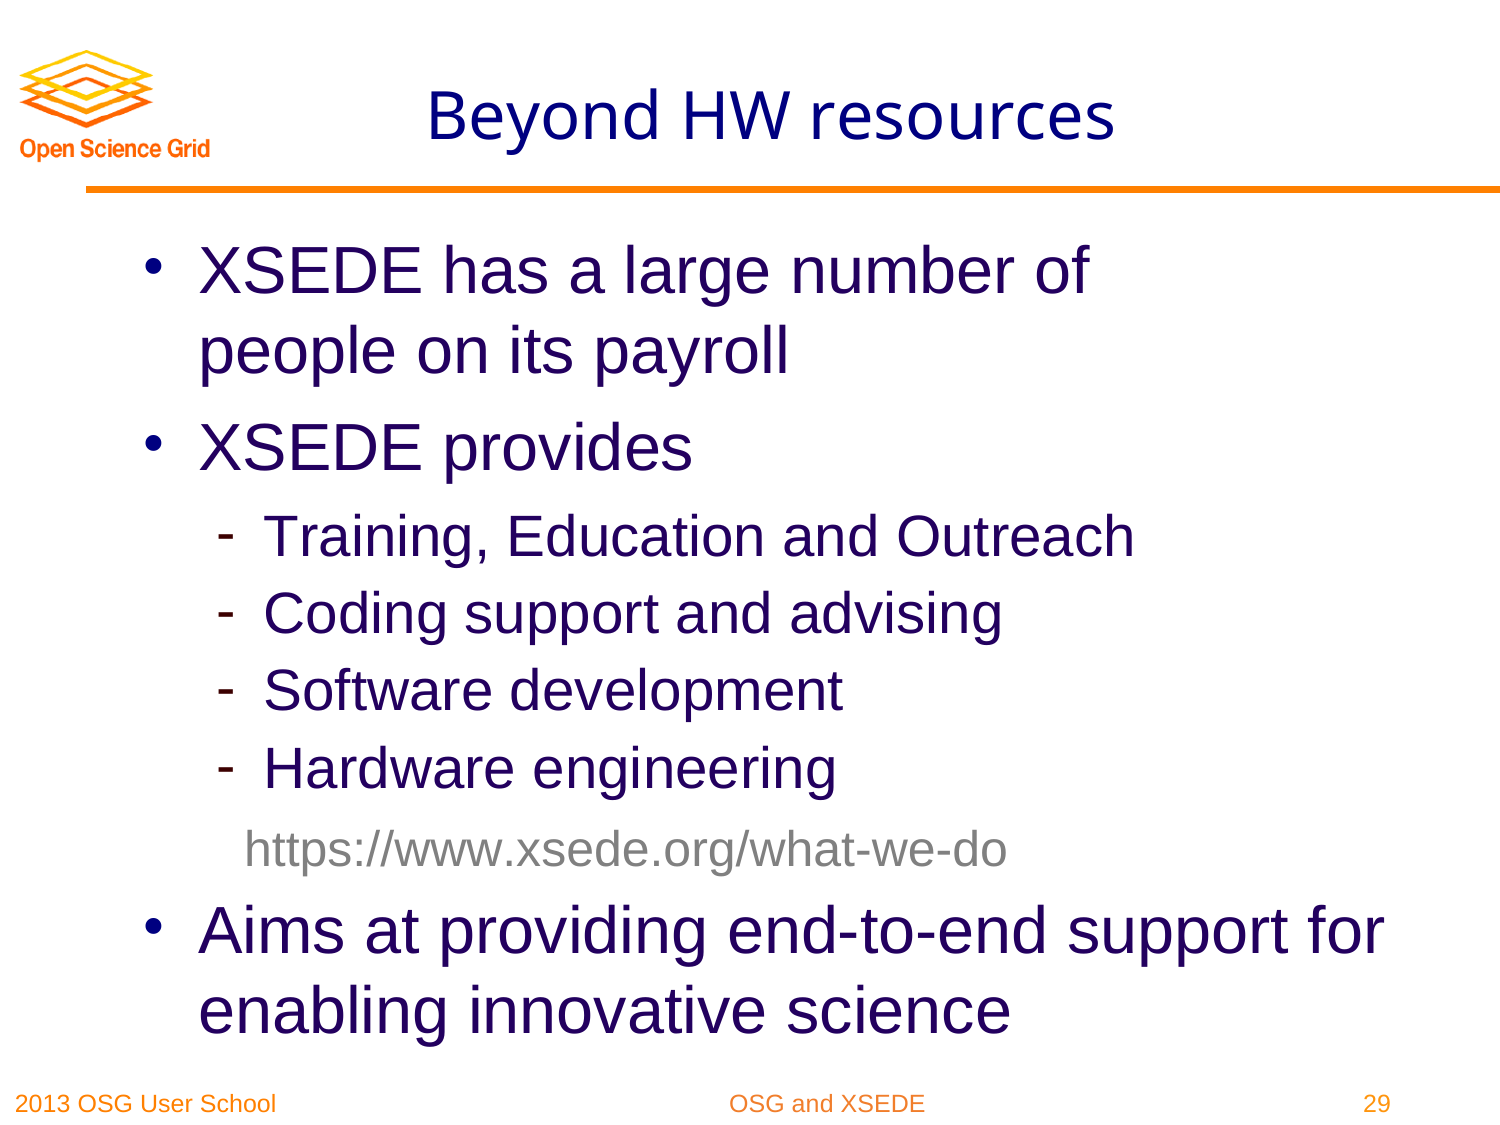

# Beyond HW resources
XSEDE has a large number of
people on its payroll
XSEDE provides
Training, Education and Outreach
Coding support and advising
Software development
Hardware engineering
Aims at providing end-to-end support for enabling innovative science
https://www.xsede.org/what-we-do
29